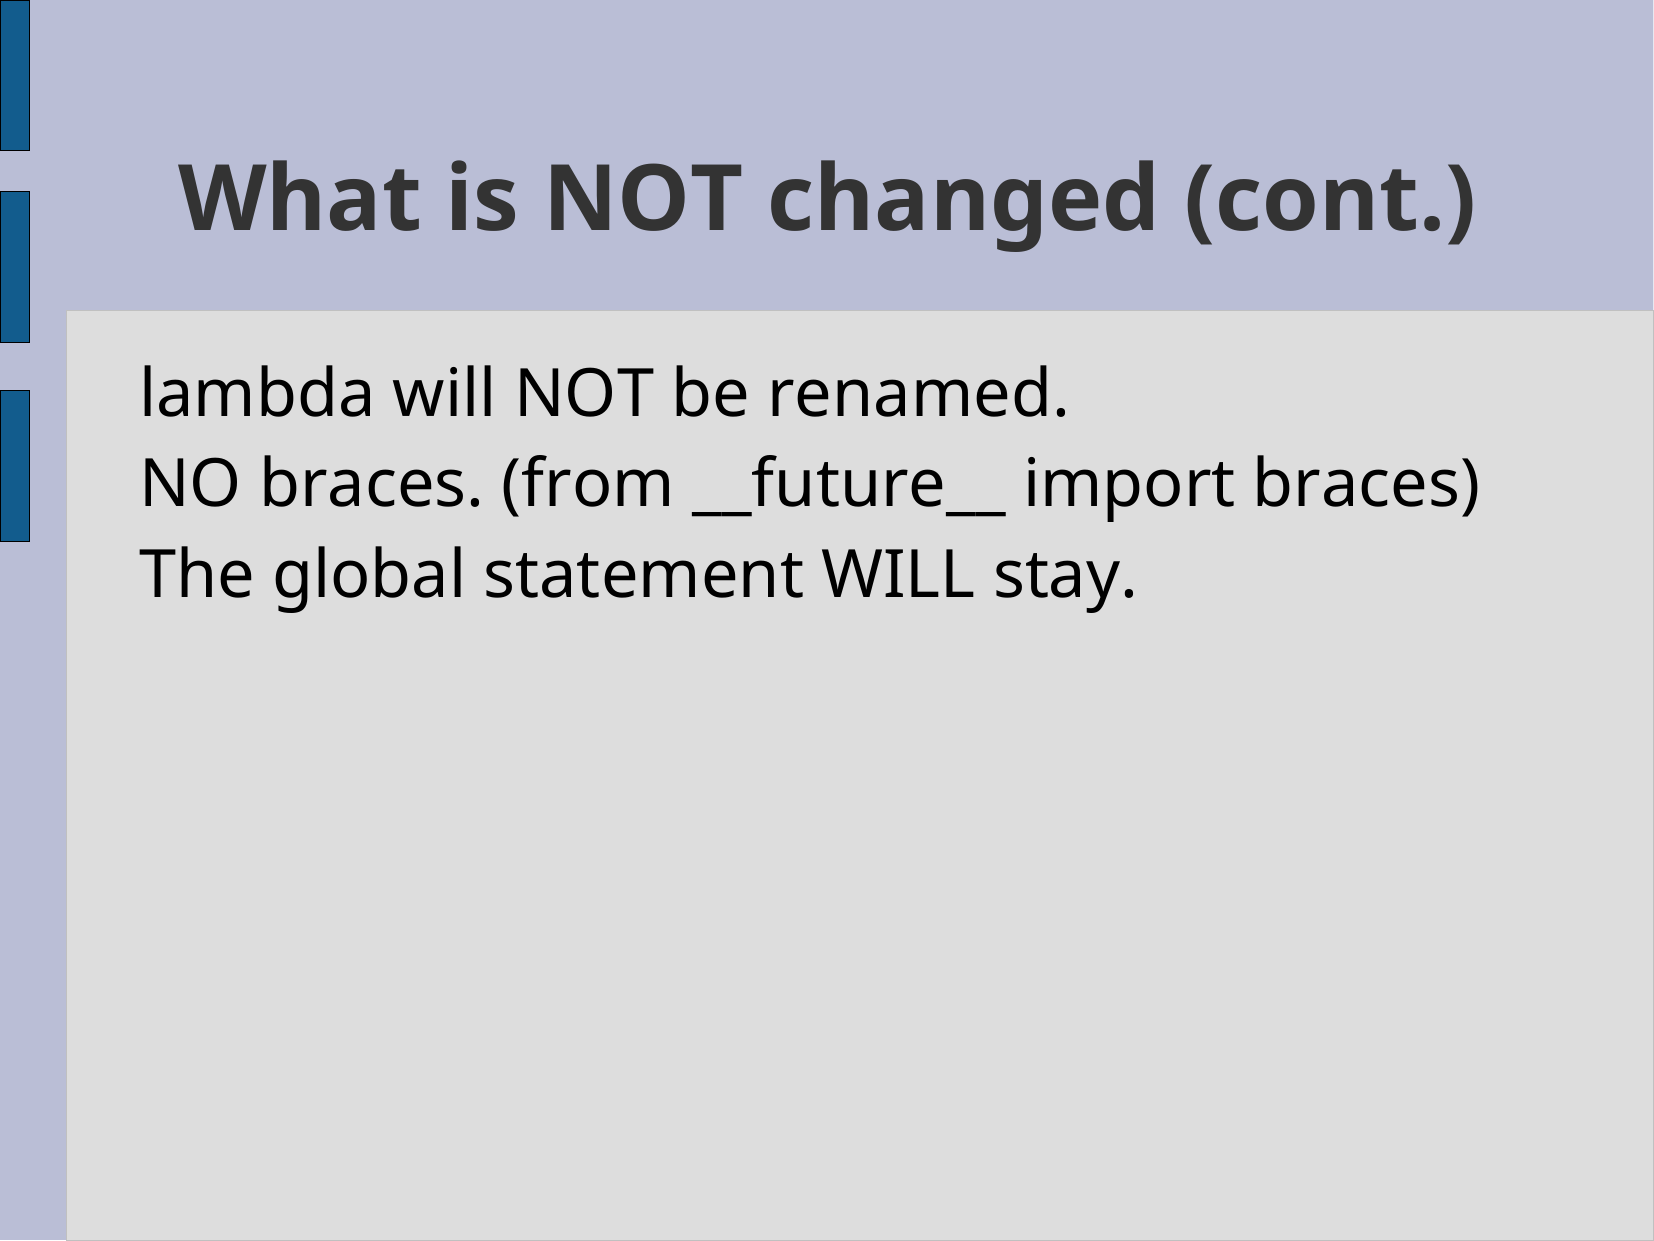

# What is NOT changed (cont.)
lambda will NOT be renamed.
NO braces. (from __future__ import braces)
The global statement WILL stay.